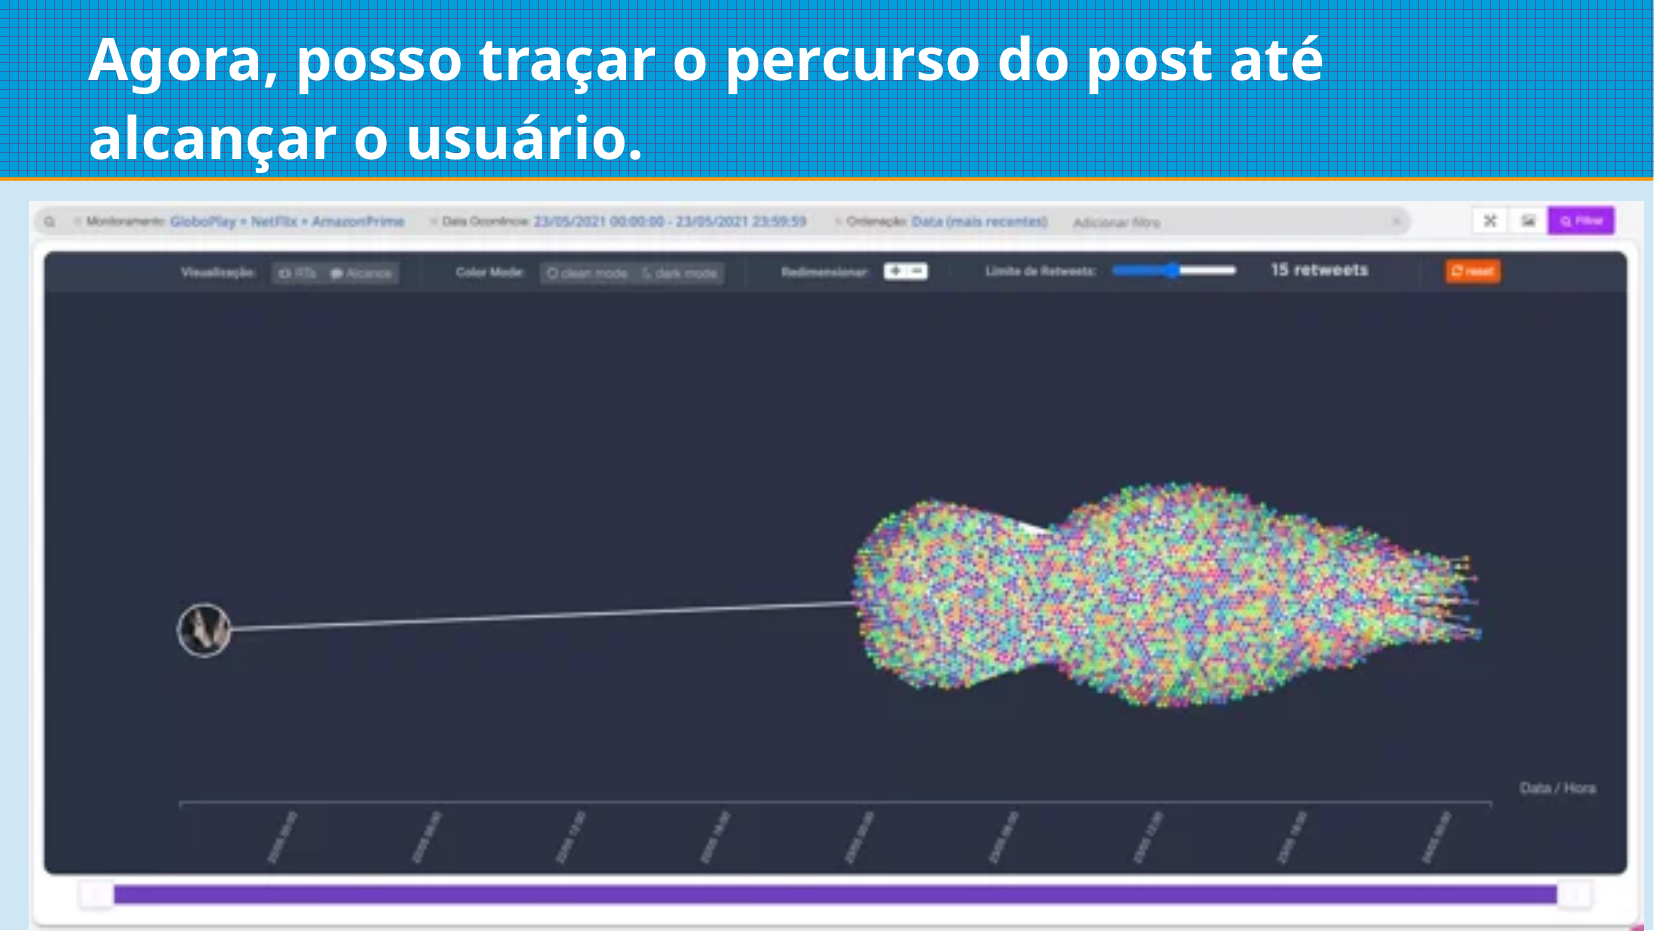

# Agora, posso traçar o percurso do post até alcançar o usuário.